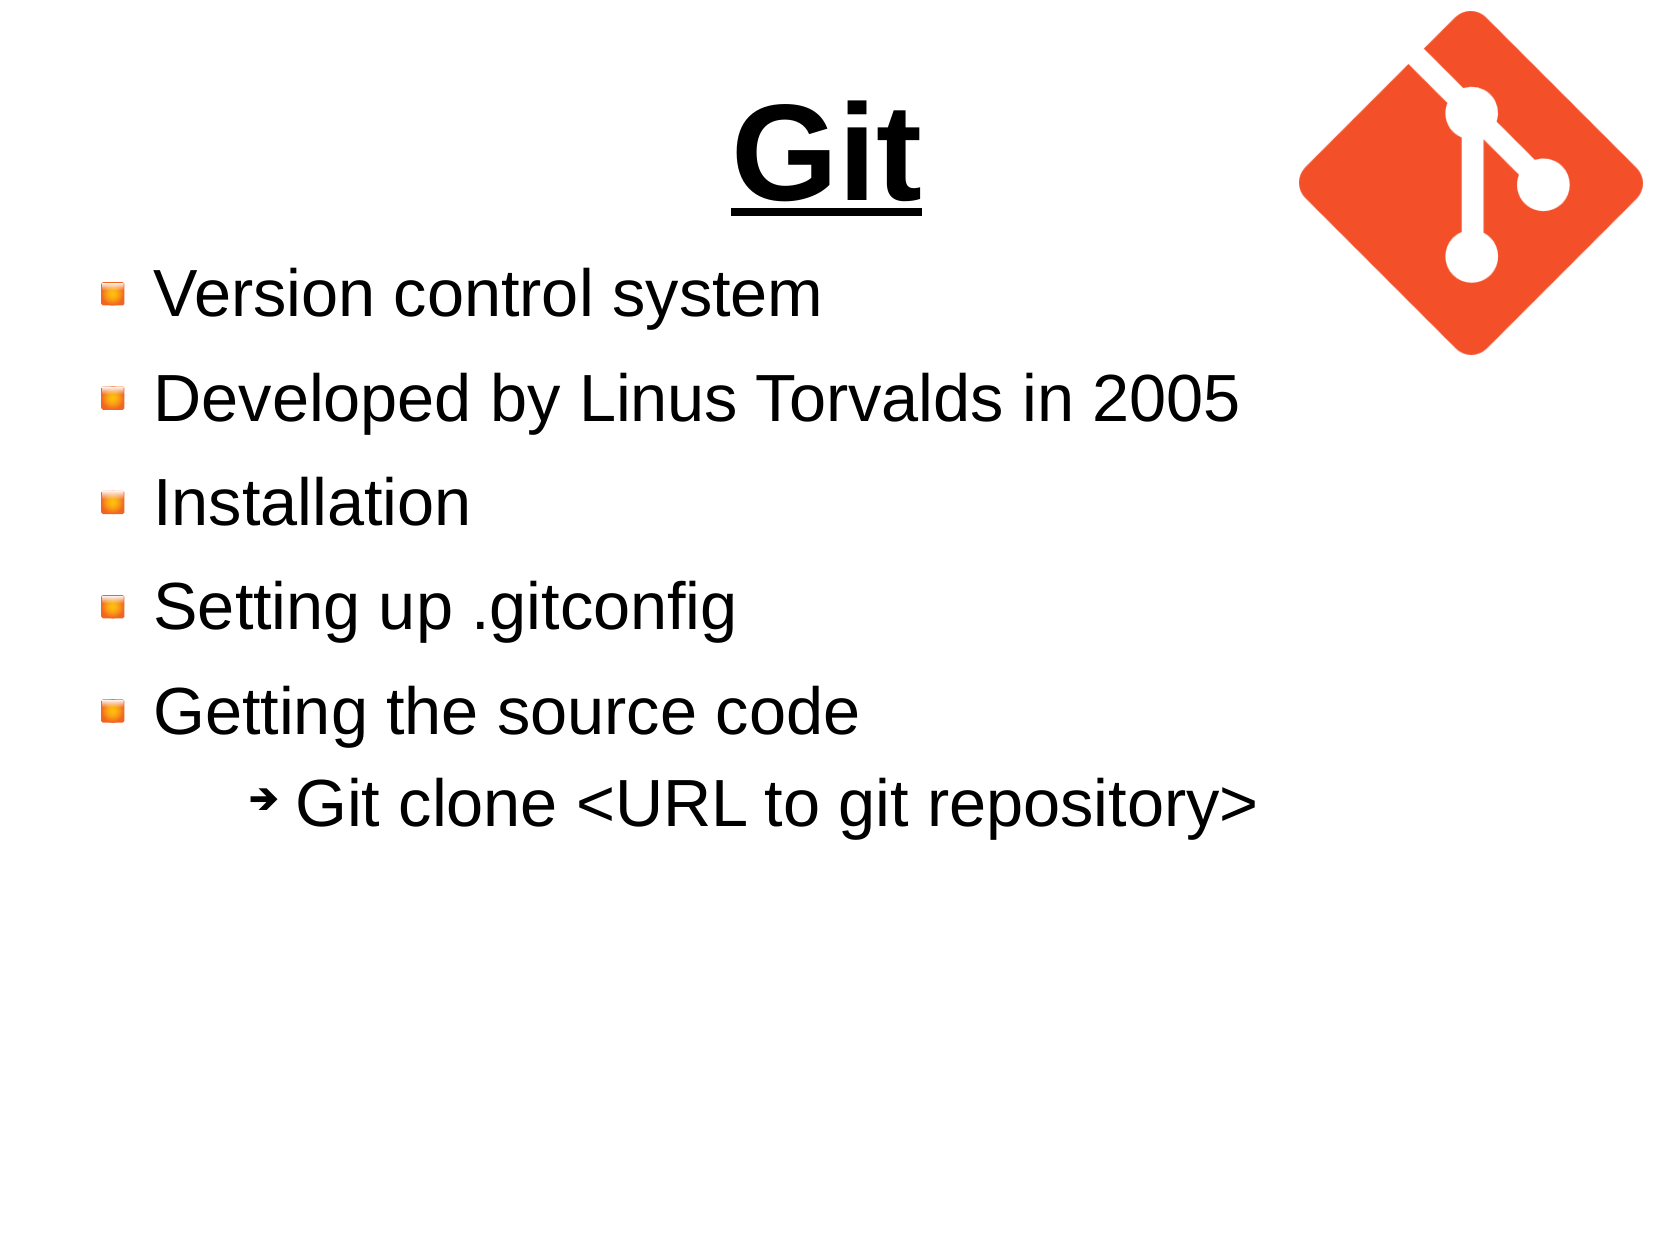

# Git
Version control system
Developed by Linus Torvalds in 2005
Installation
Setting up .gitconfig
Getting the source code
Git clone <URL to git repository>